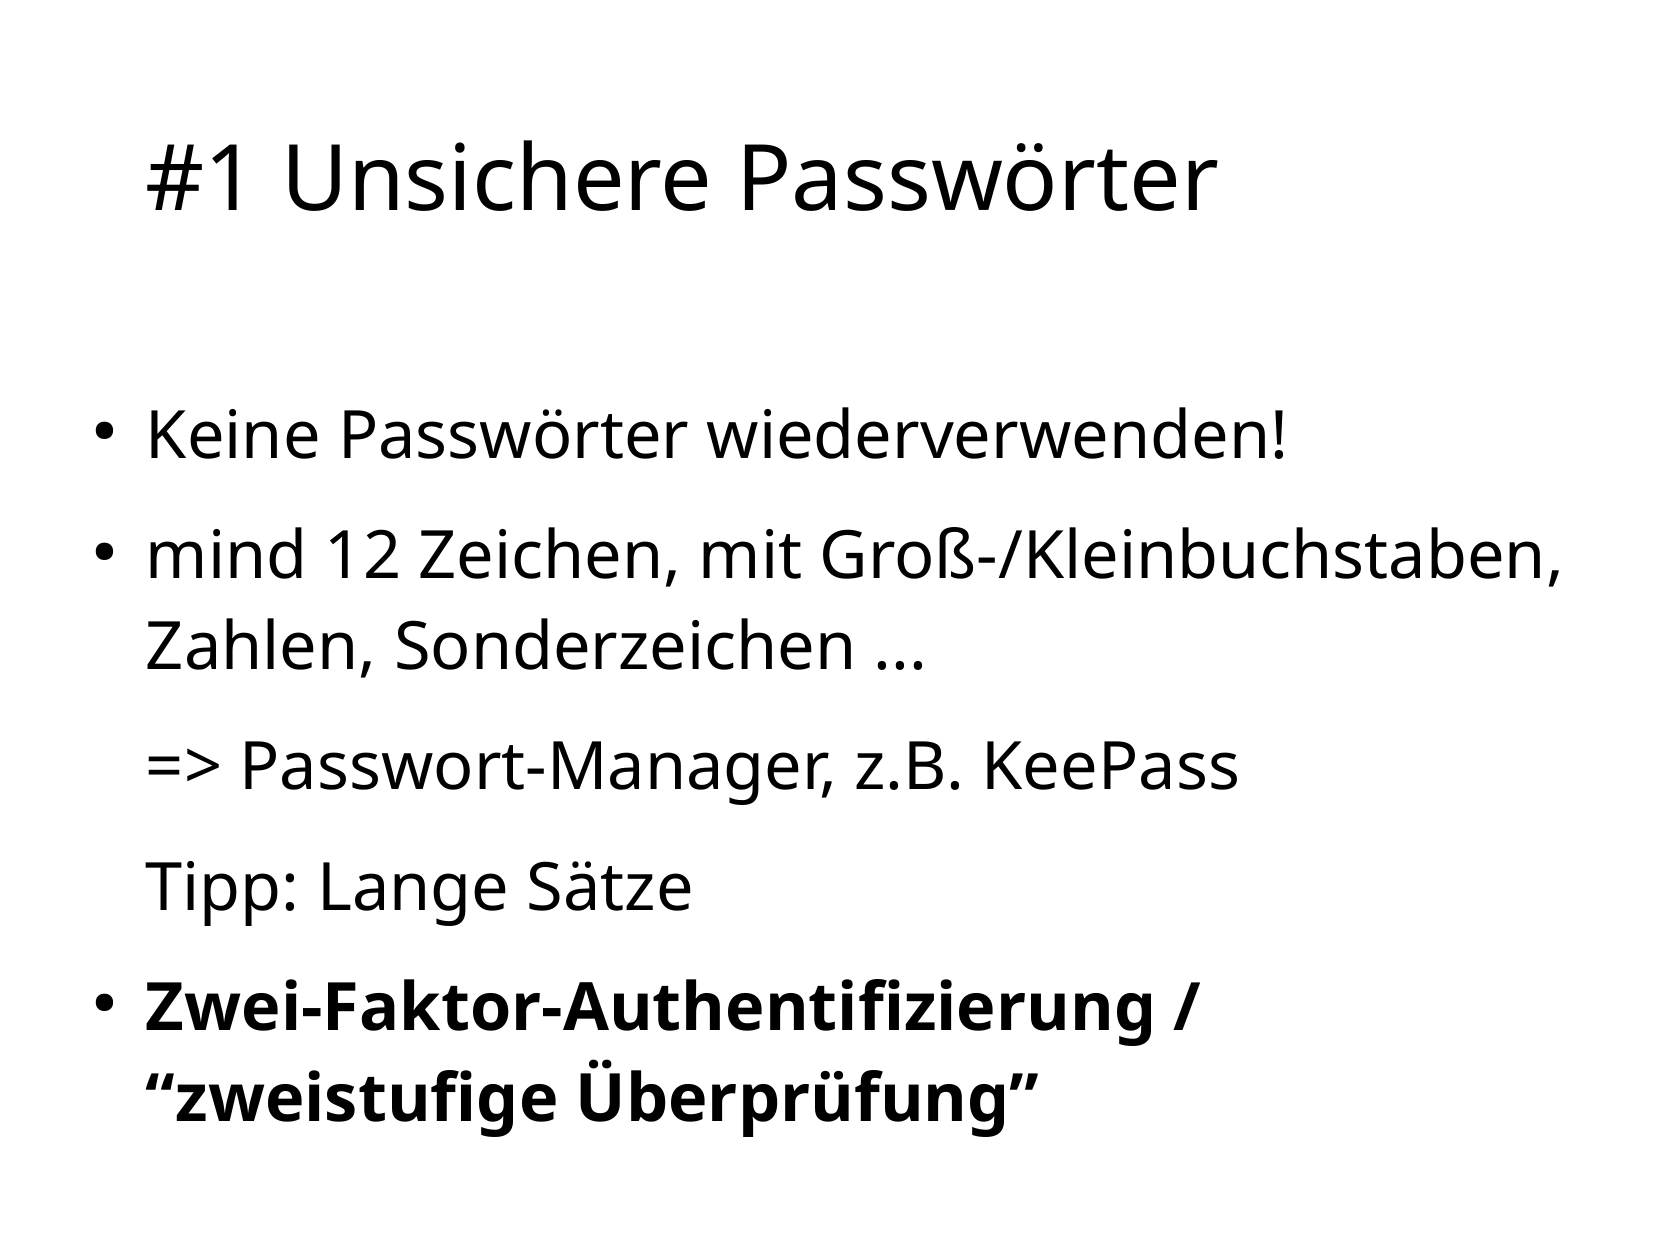

# #1 Unsichere Passwörter
Keine Passwörter wiederverwenden!
mind 12 Zeichen, mit Groß-/Kleinbuchstaben, Zahlen, Sonderzeichen ...
=> Passwort-Manager, z.B. KeePass
Tipp: Lange Sätze
Zwei-Faktor-Authentifizierung / “zweistufige Überprüfung”